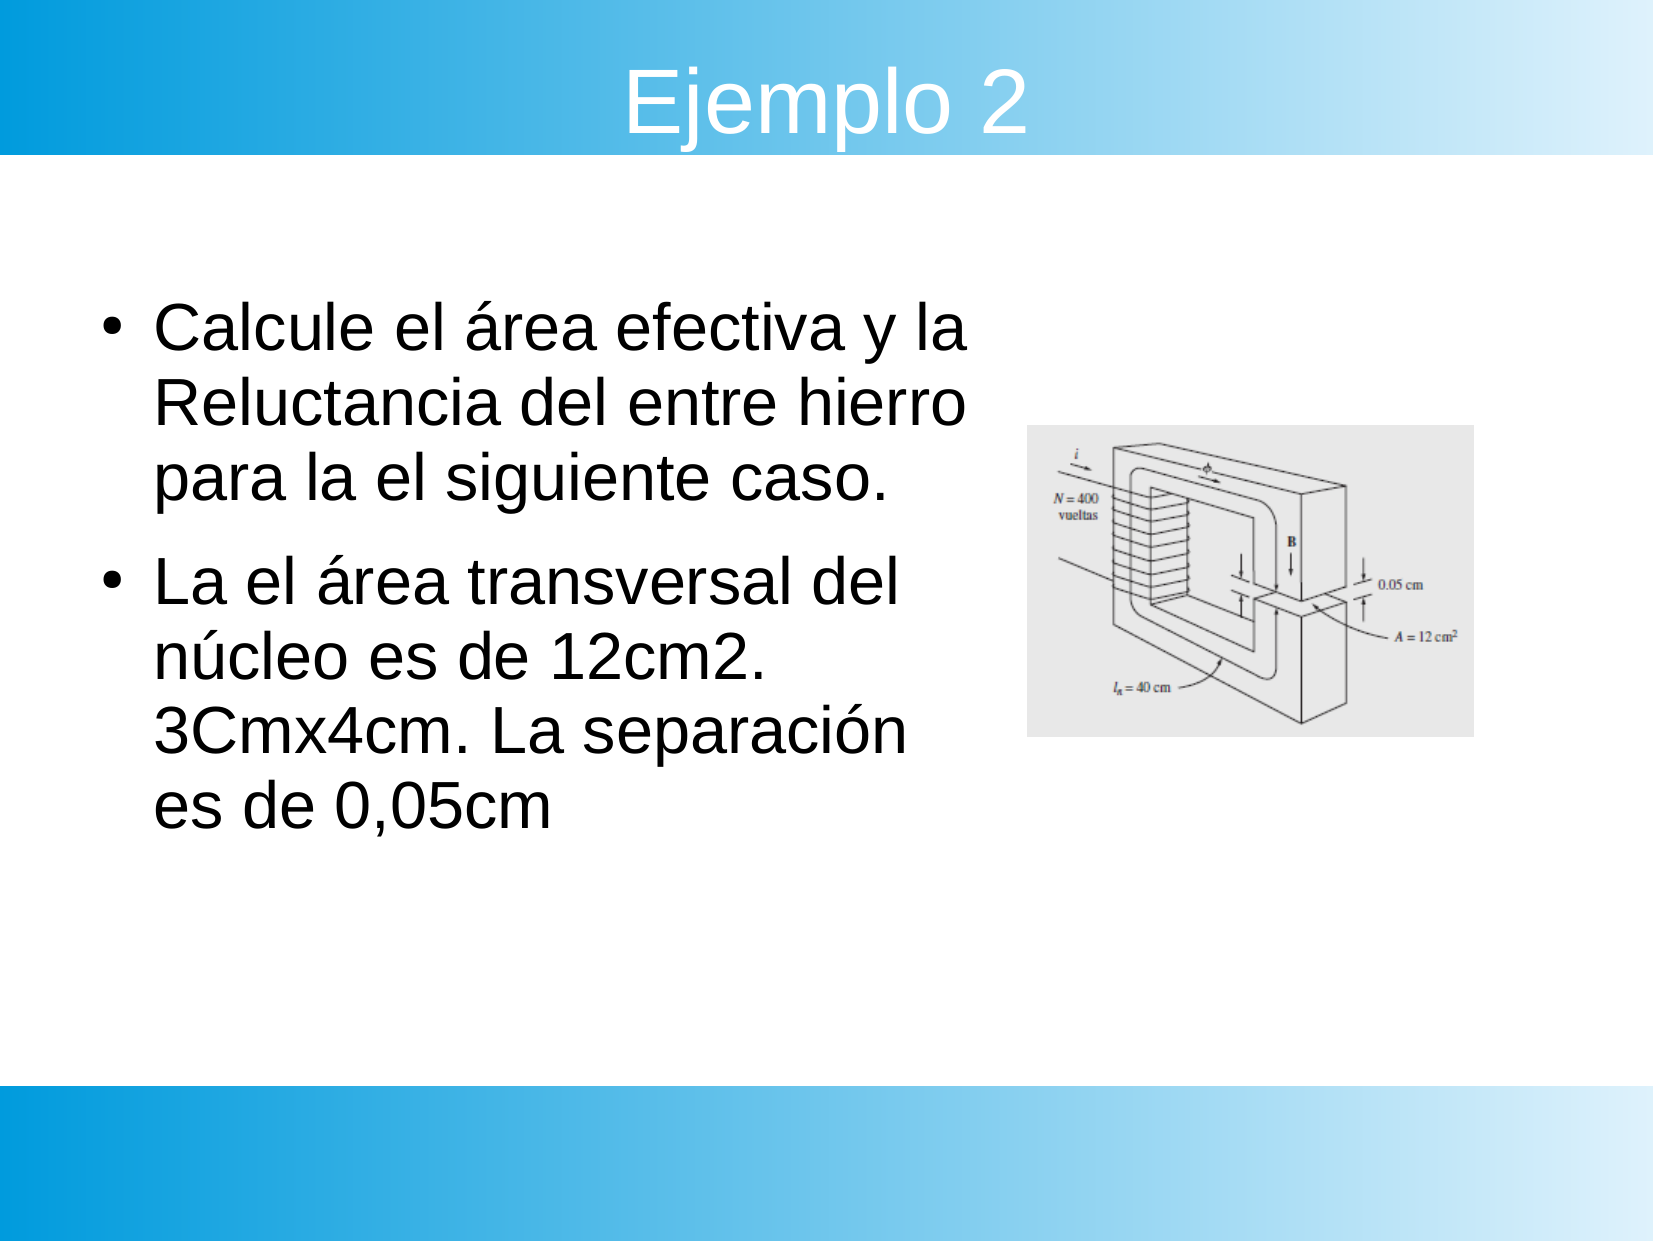

# Ejemplo 2
Calcule el área efectiva y la Reluctancia del entre hierro para la el siguiente caso.
La el área transversal del núcleo es de 12cm2. 3Cmx4cm. La separación es de 0,05cm